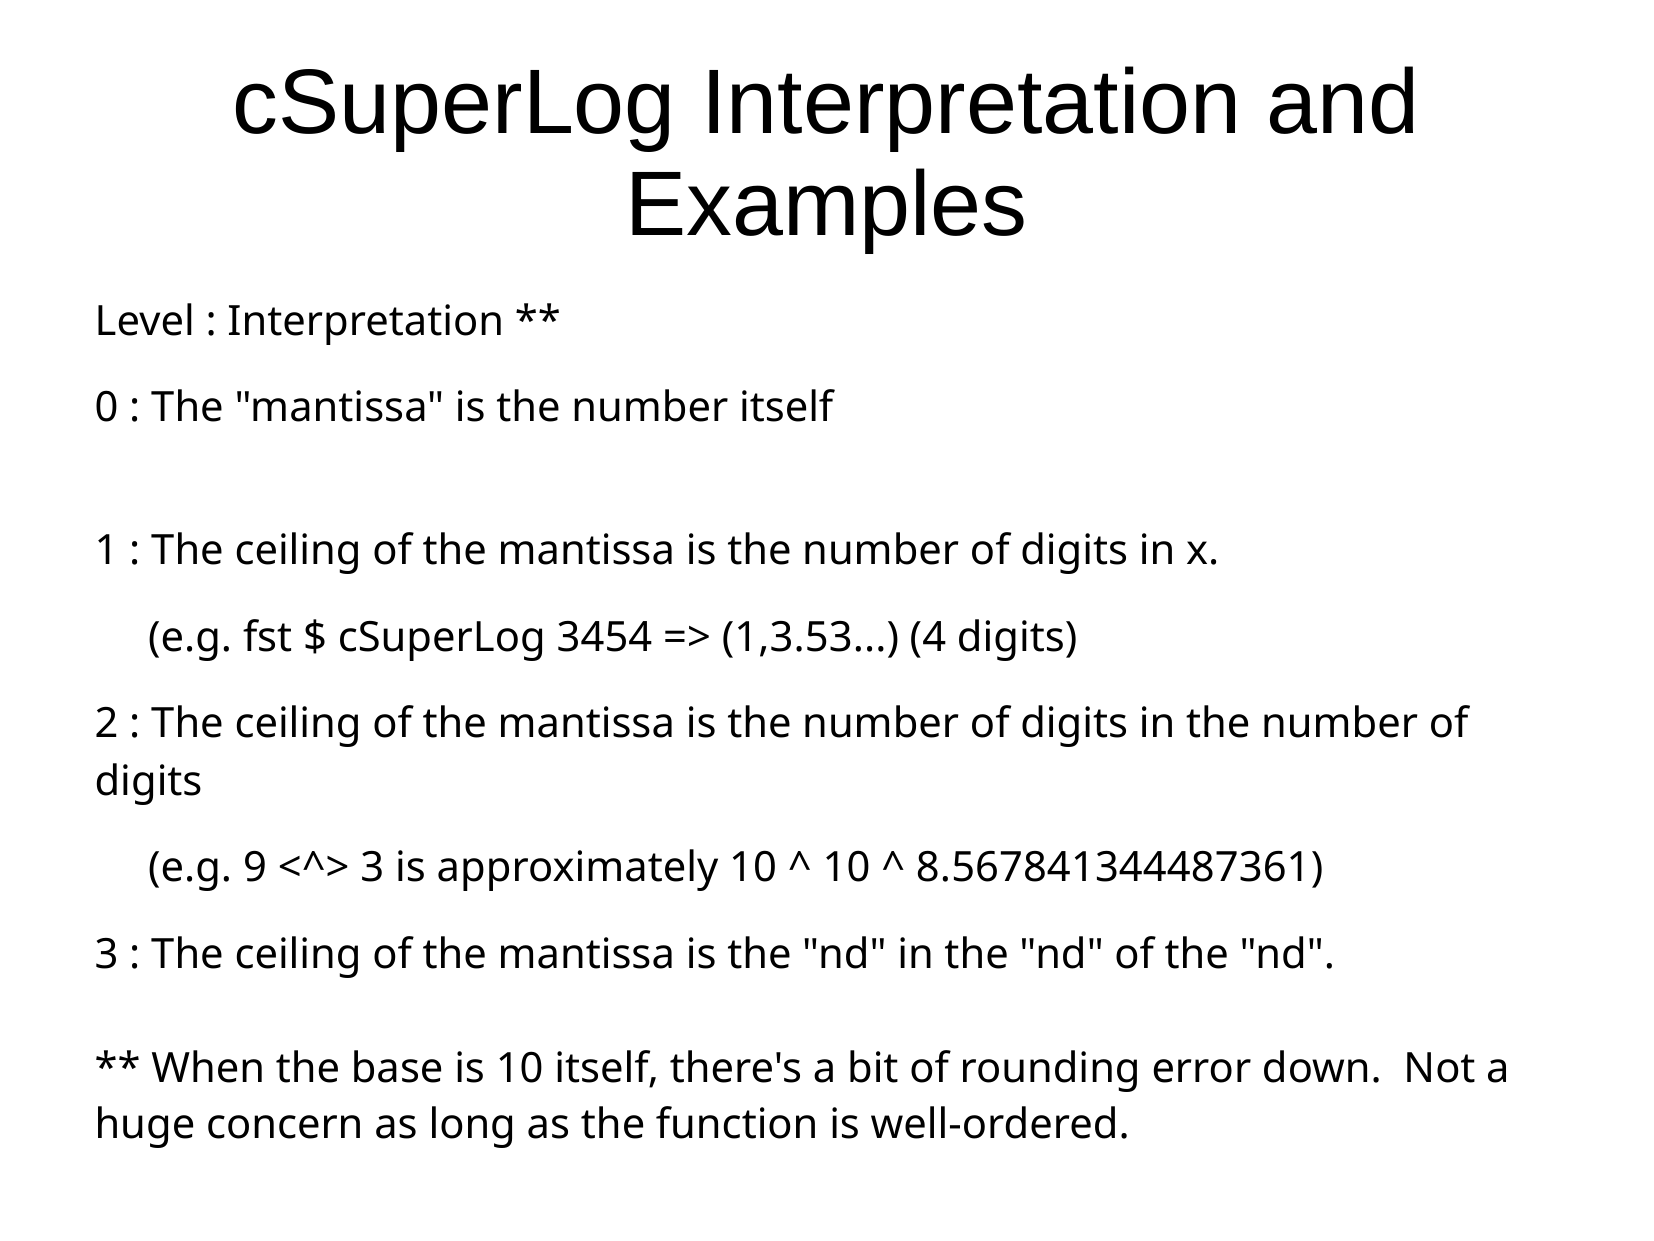

# cSuperLog Interpretation and Examples
Level : Interpretation **
0 : The "mantissa" is the number itself
1 : The ceiling of the mantissa is the number of digits in x.
 (e.g. fst $ cSuperLog 3454 => (1,3.53...) (4 digits)
2 : The ceiling of the mantissa is the number of digits in the number of digits
 (e.g. 9 <^> 3 is approximately 10 ^ 10 ^ 8.567841344487361)
3 : The ceiling of the mantissa is the "nd" in the "nd" of the "nd".
** When the base is 10 itself, there's a bit of rounding error down. Not a huge concern as long as the function is well-ordered.